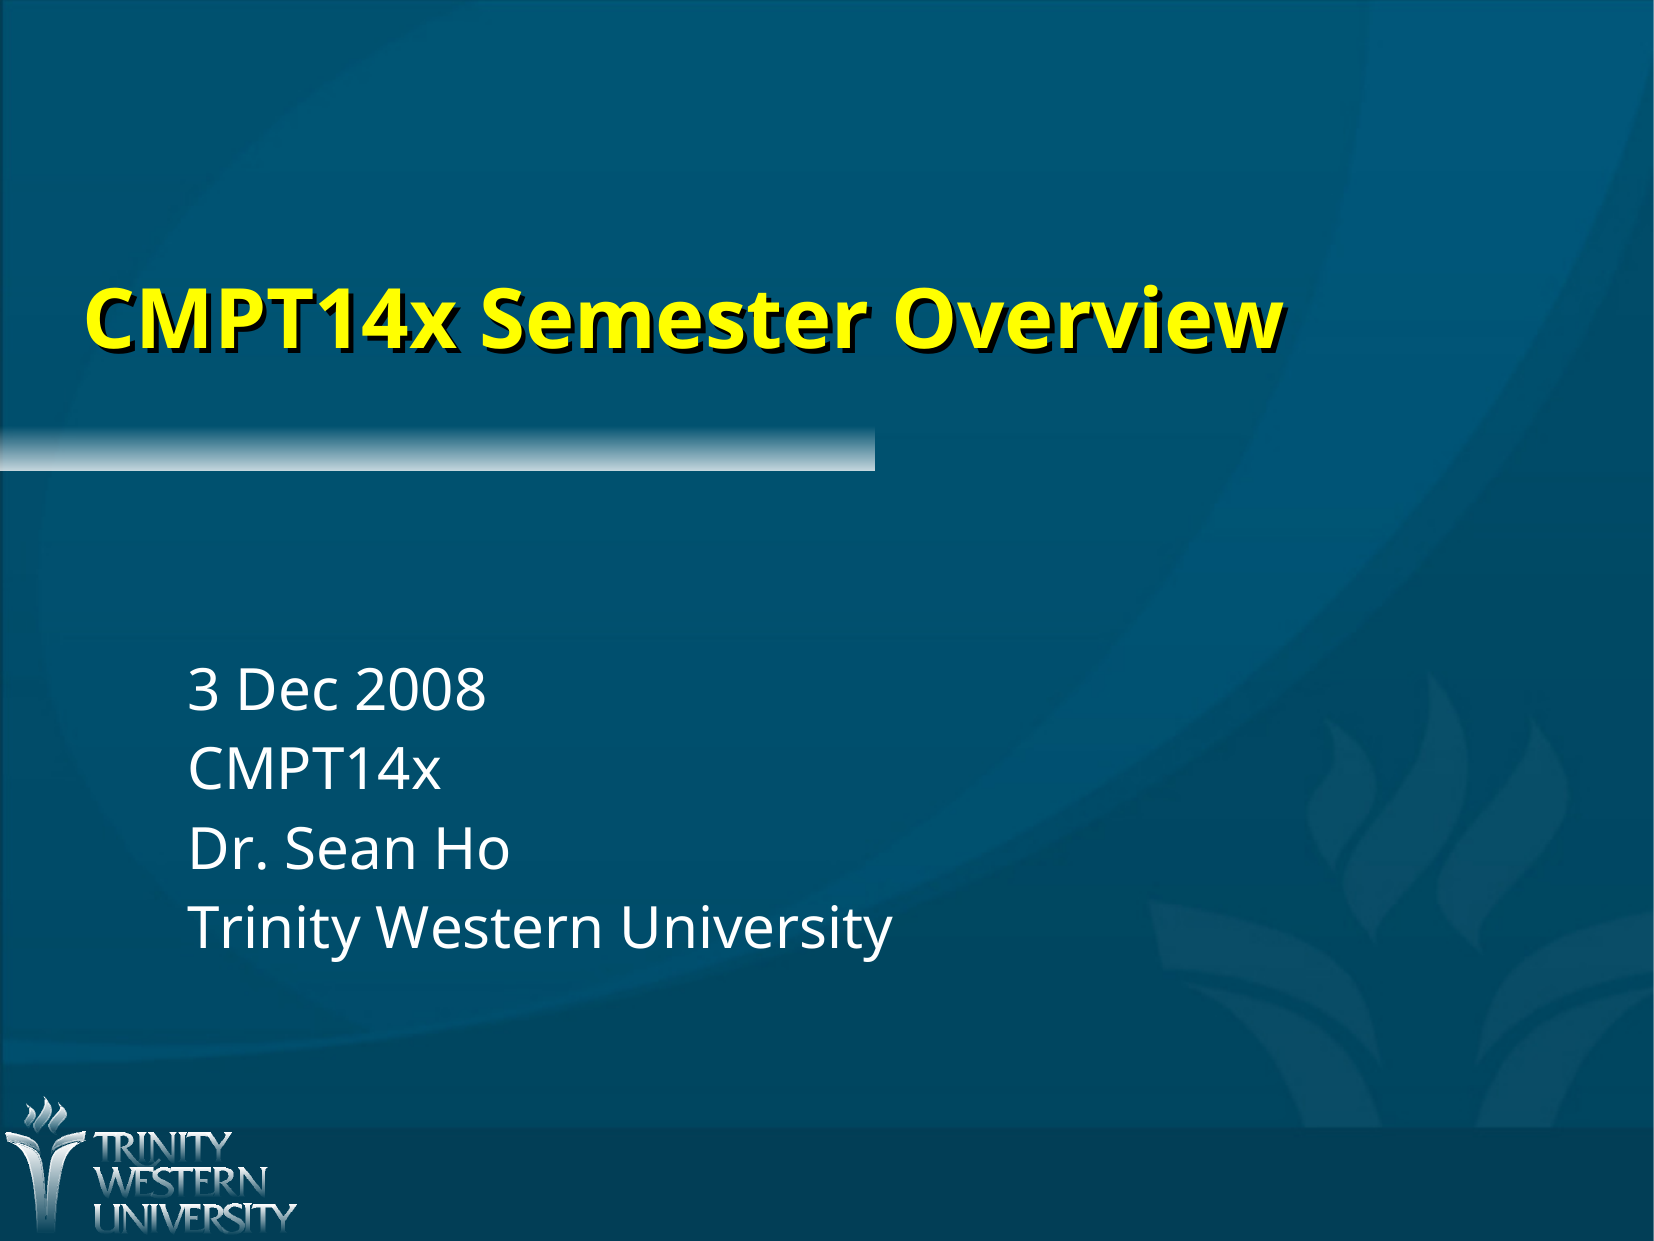

# CMPT14x Semester Overview
3 Dec 2008
CMPT14x
Dr. Sean Ho
Trinity Western University